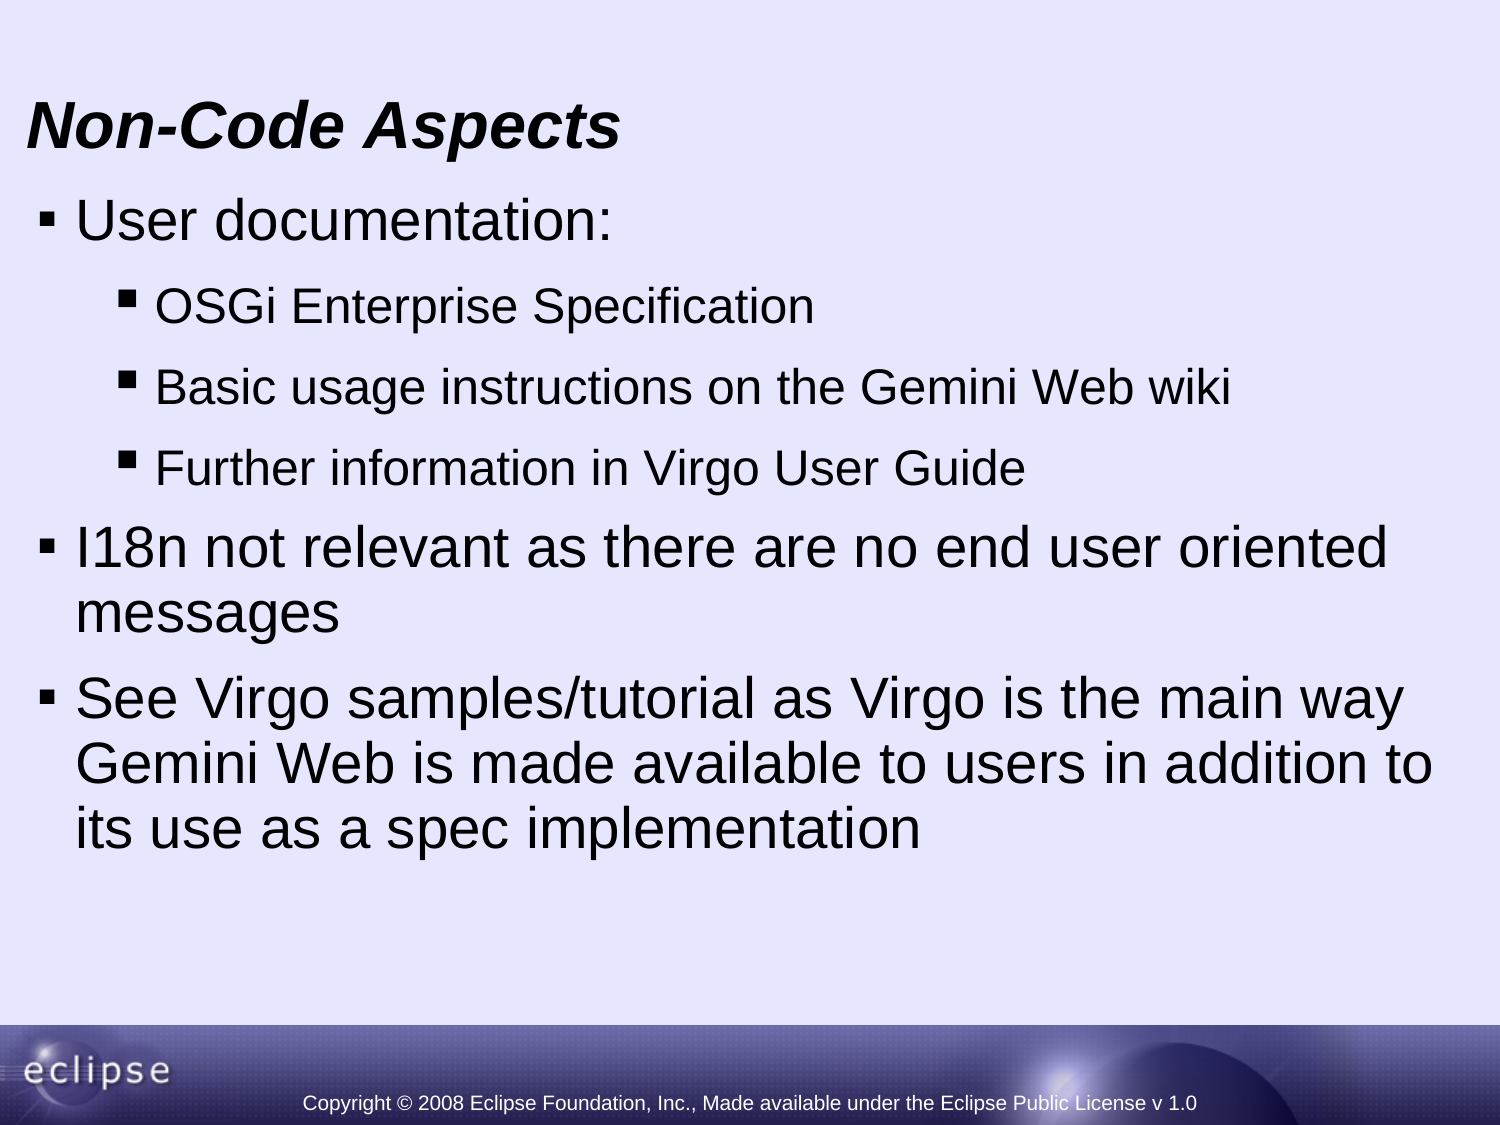

# Non-Code Aspects
User documentation:
OSGi Enterprise Specification
Basic usage instructions on the Gemini Web wiki
Further information in Virgo User Guide
I18n not relevant as there are no end user oriented messages
See Virgo samples/tutorial as Virgo is the main way Gemini Web is made available to users in addition to its use as a spec implementation